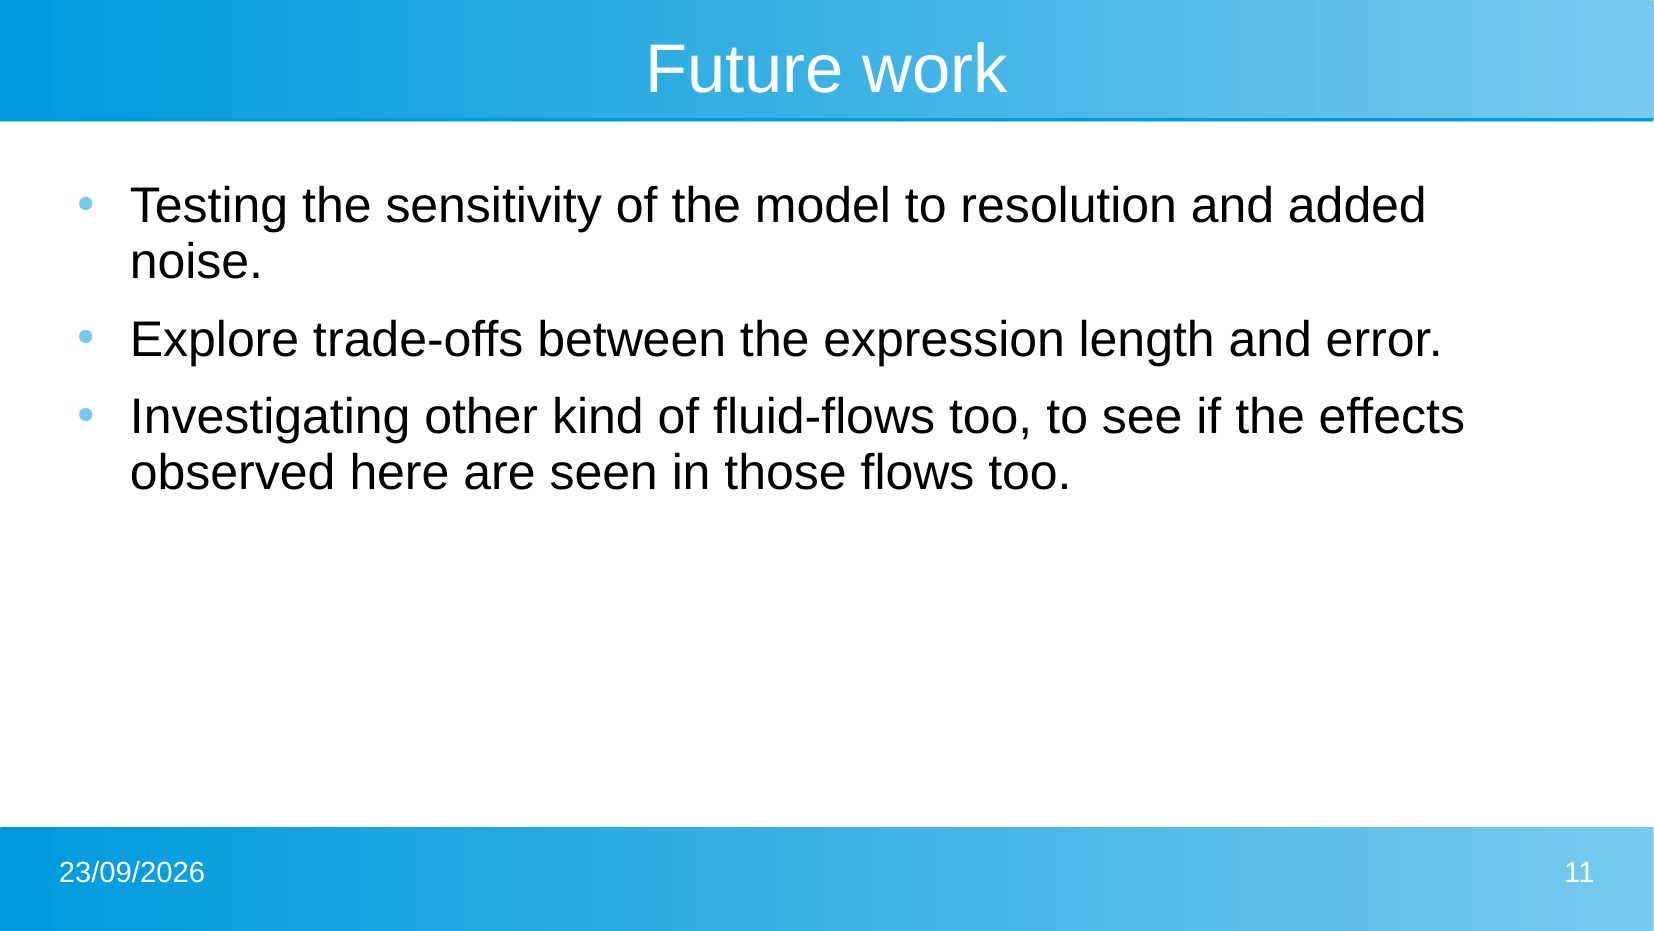

# Future work
Testing the sensitivity of the model to resolution and added noise.
Explore trade-offs between the expression length and error.
Investigating other kind of fluid-flows too, to see if the effects observed here are seen in those flows too.
11